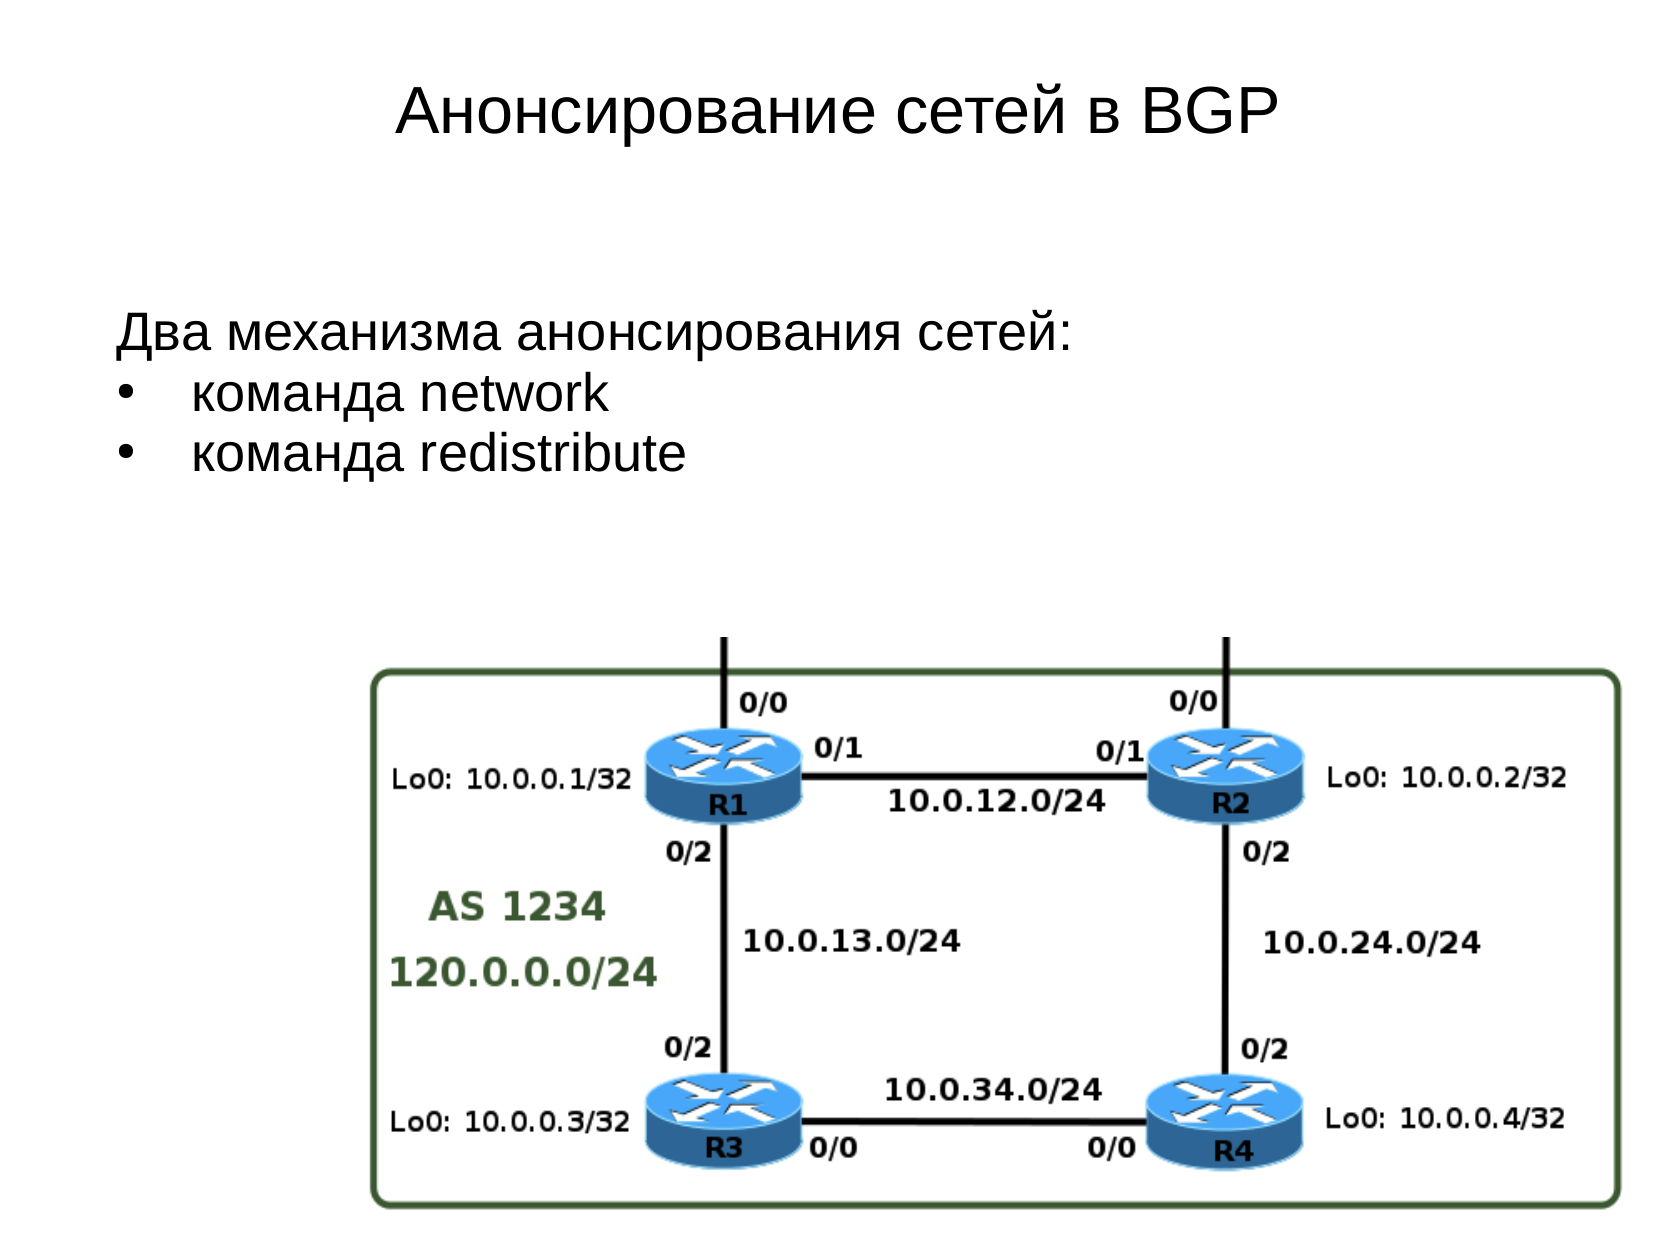

# Анонсирование сетей в BGP
Два механизма анонсирования сетей:
	команда network
	команда redistribute